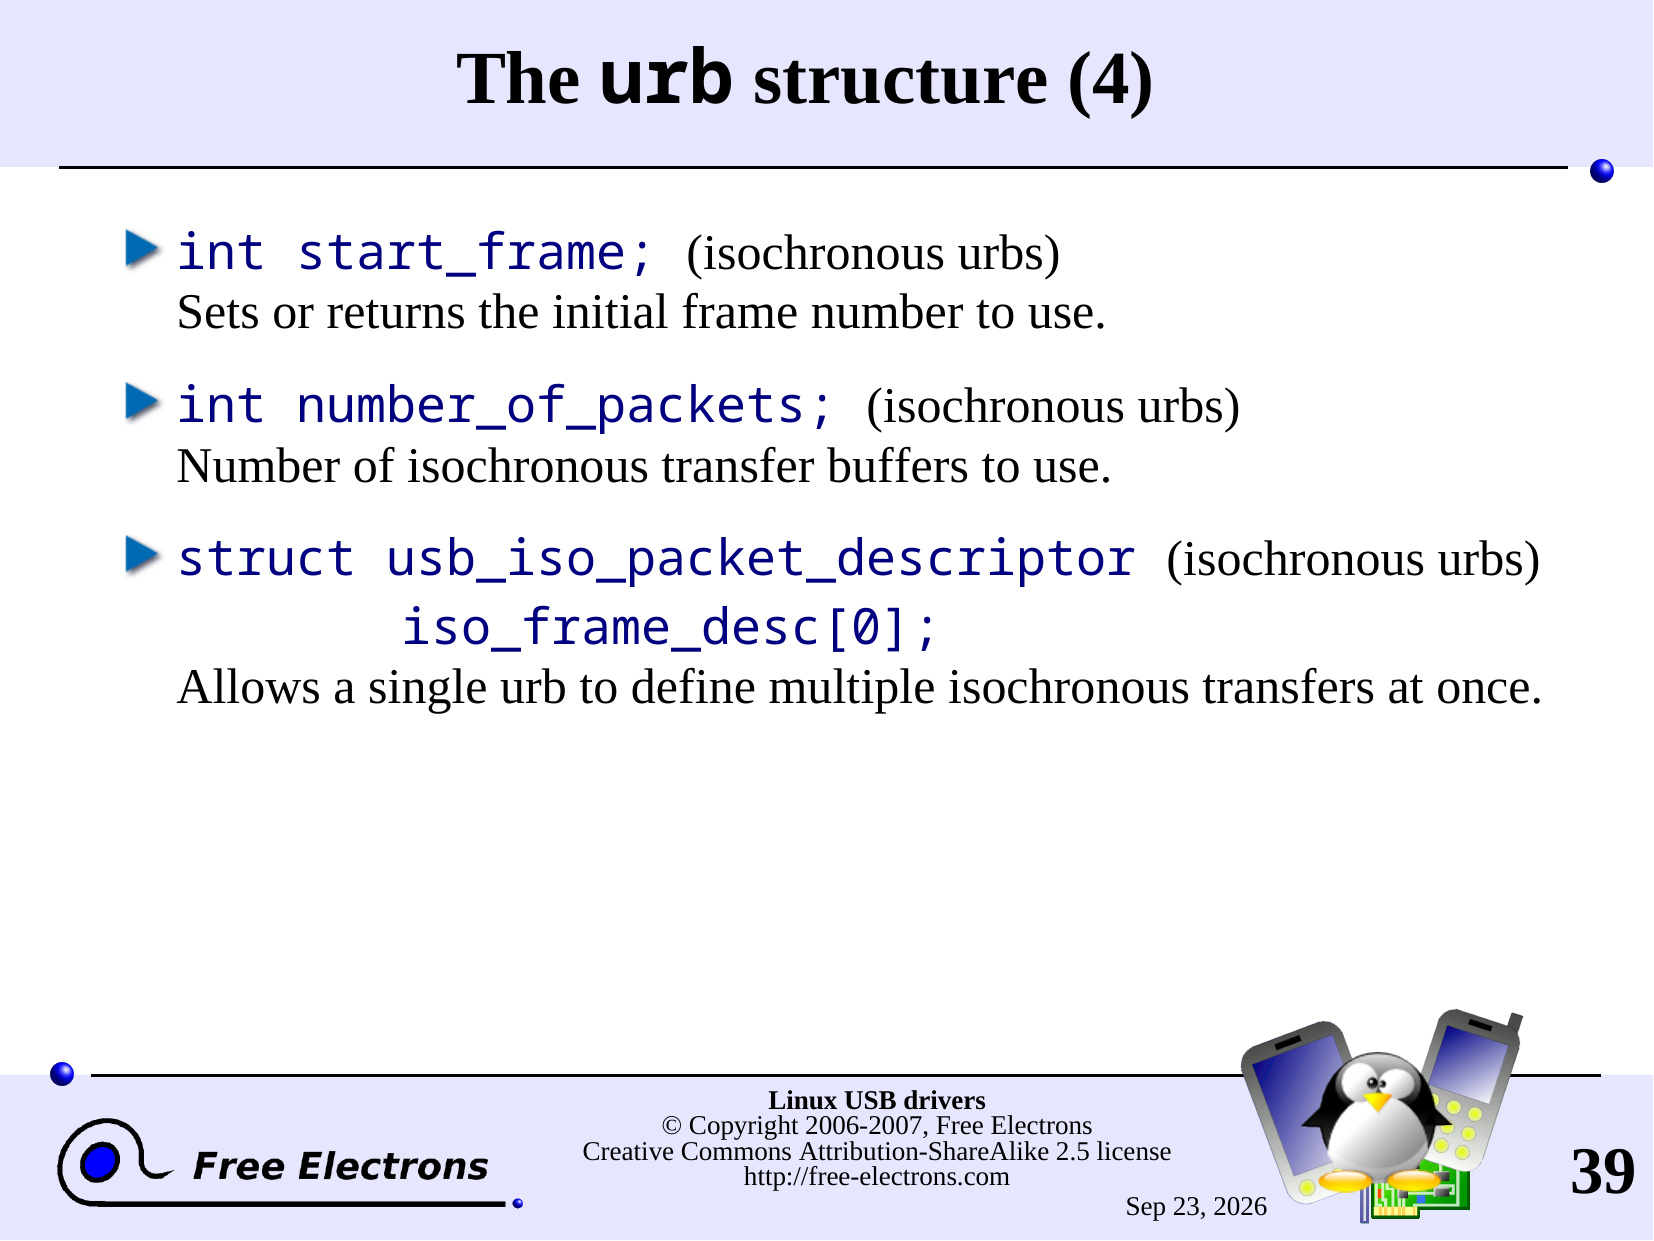

# The urb structure (4)
int start_frame; (isochronous urbs)
Sets or returns the initial frame number to use.
int number_of_packets; (isochronous urbs)
Number of isochronous transfer buffers to use.
struct usb_iso_packet_descriptor (isochronous urbs)
			iso_frame_desc[0];
Allows a single urb to define multiple isochronous transfers at once.